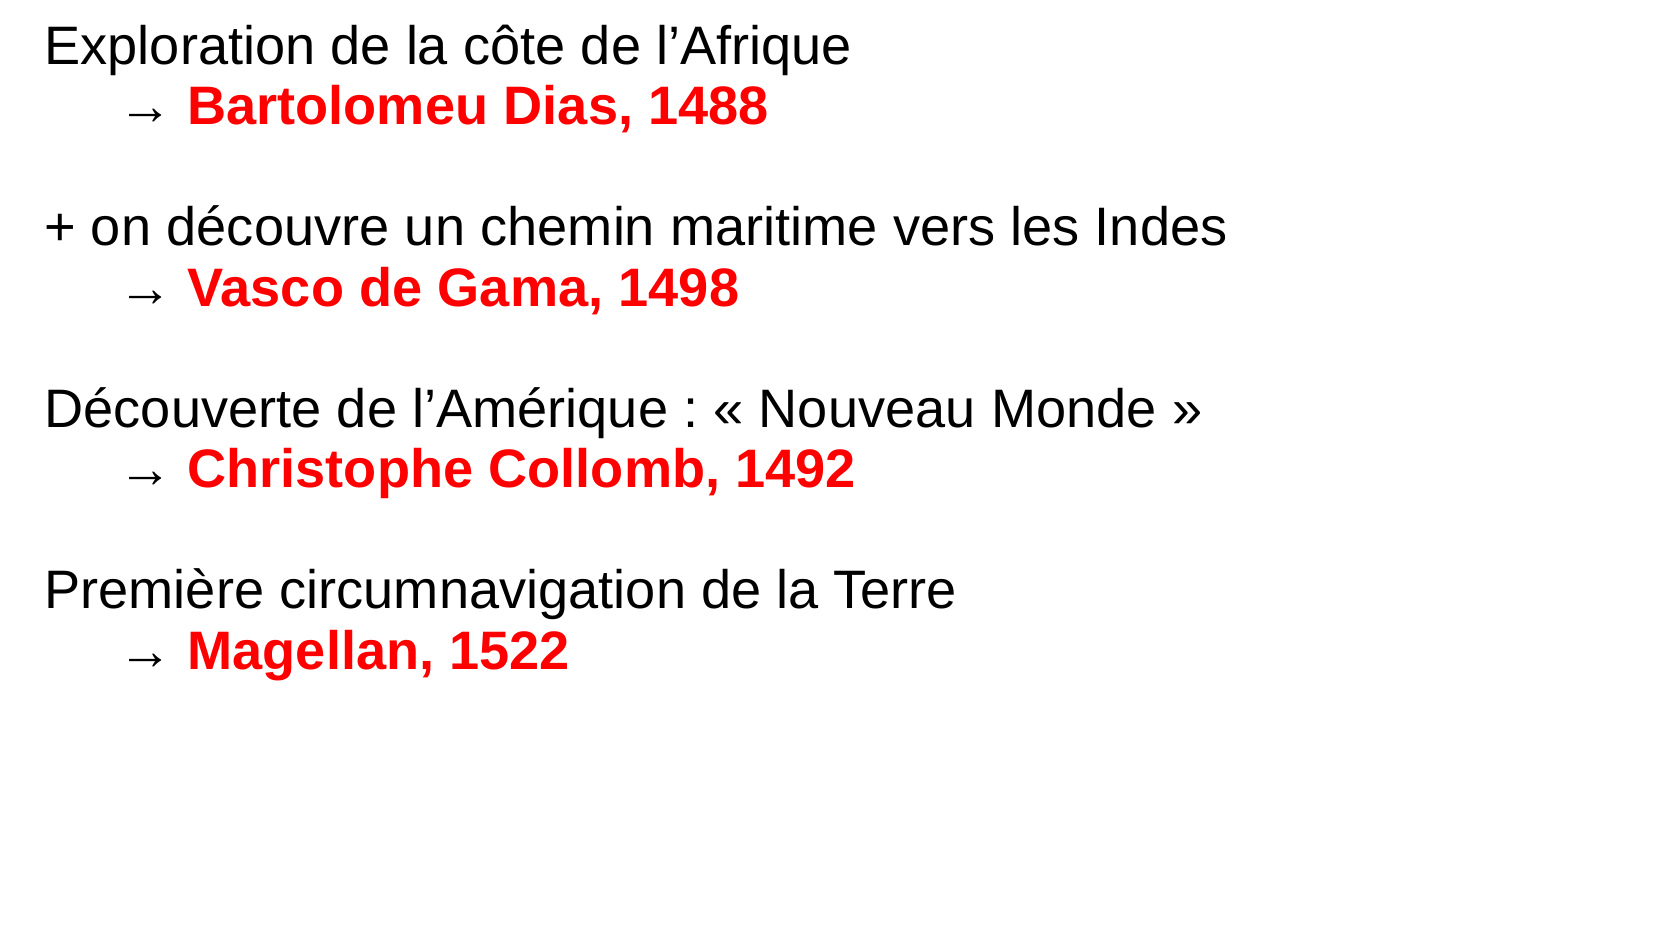

Exploration de la côte de l’Afrique
	→ Bartolomeu Dias, 1488
+ on découvre un chemin maritime vers les Indes
	→ Vasco de Gama, 1498
Découverte de l’Amérique : « Nouveau Monde »
	→ Christophe Collomb, 1492
Première circumnavigation de la Terre
	→ Magellan, 1522